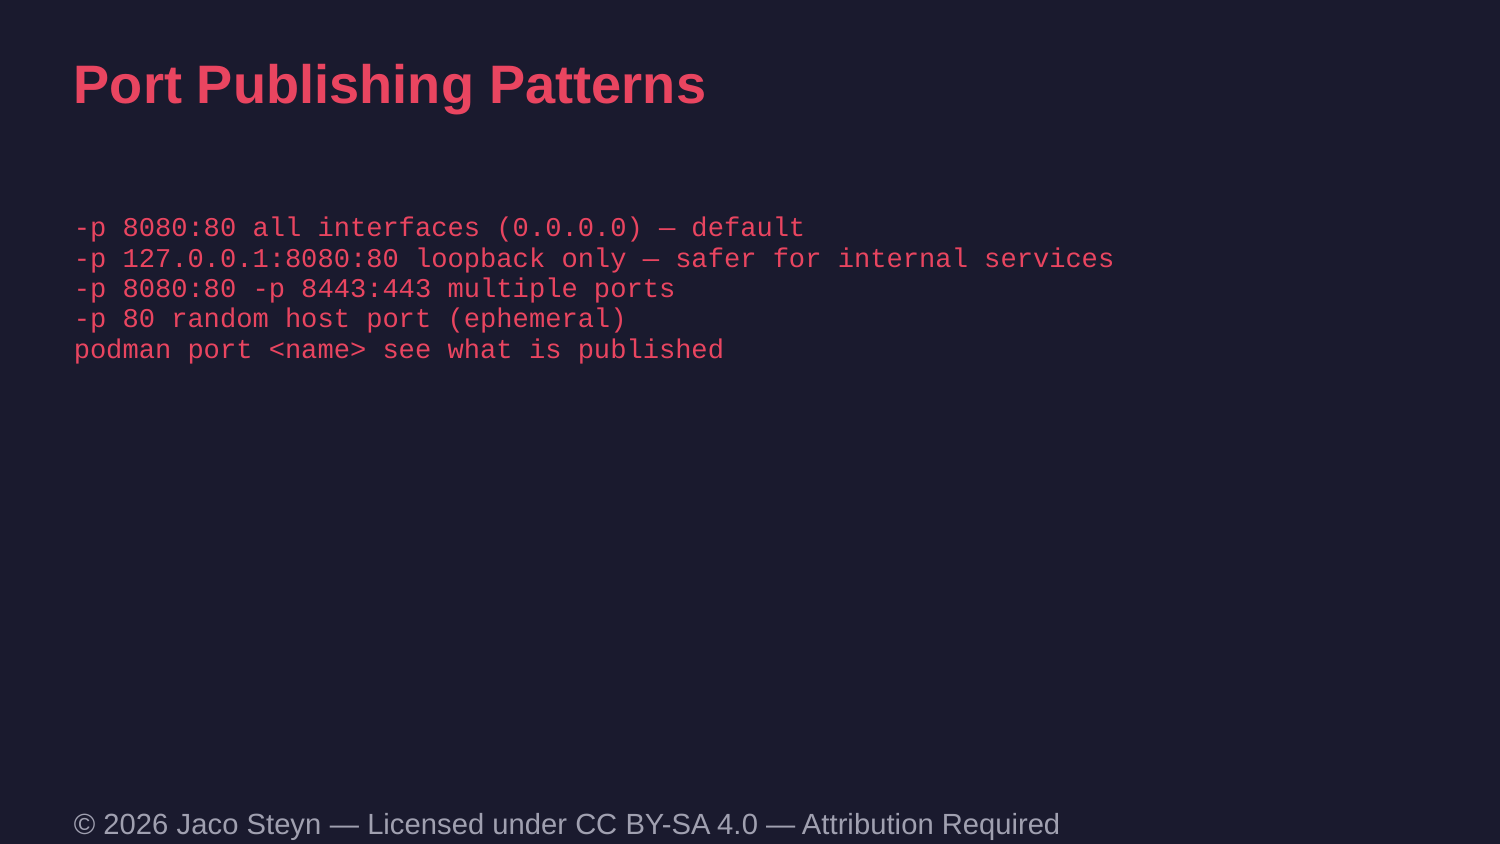

Port Publishing Patterns
-p 8080:80 all interfaces (0.0.0.0) — default
-p 127.0.0.1:8080:80 loopback only — safer for internal services
-p 8080:80 -p 8443:443 multiple ports
-p 80 random host port (ephemeral)
podman port <name> see what is published
© 2026 Jaco Steyn — Licensed under CC BY-SA 4.0 — Attribution Required